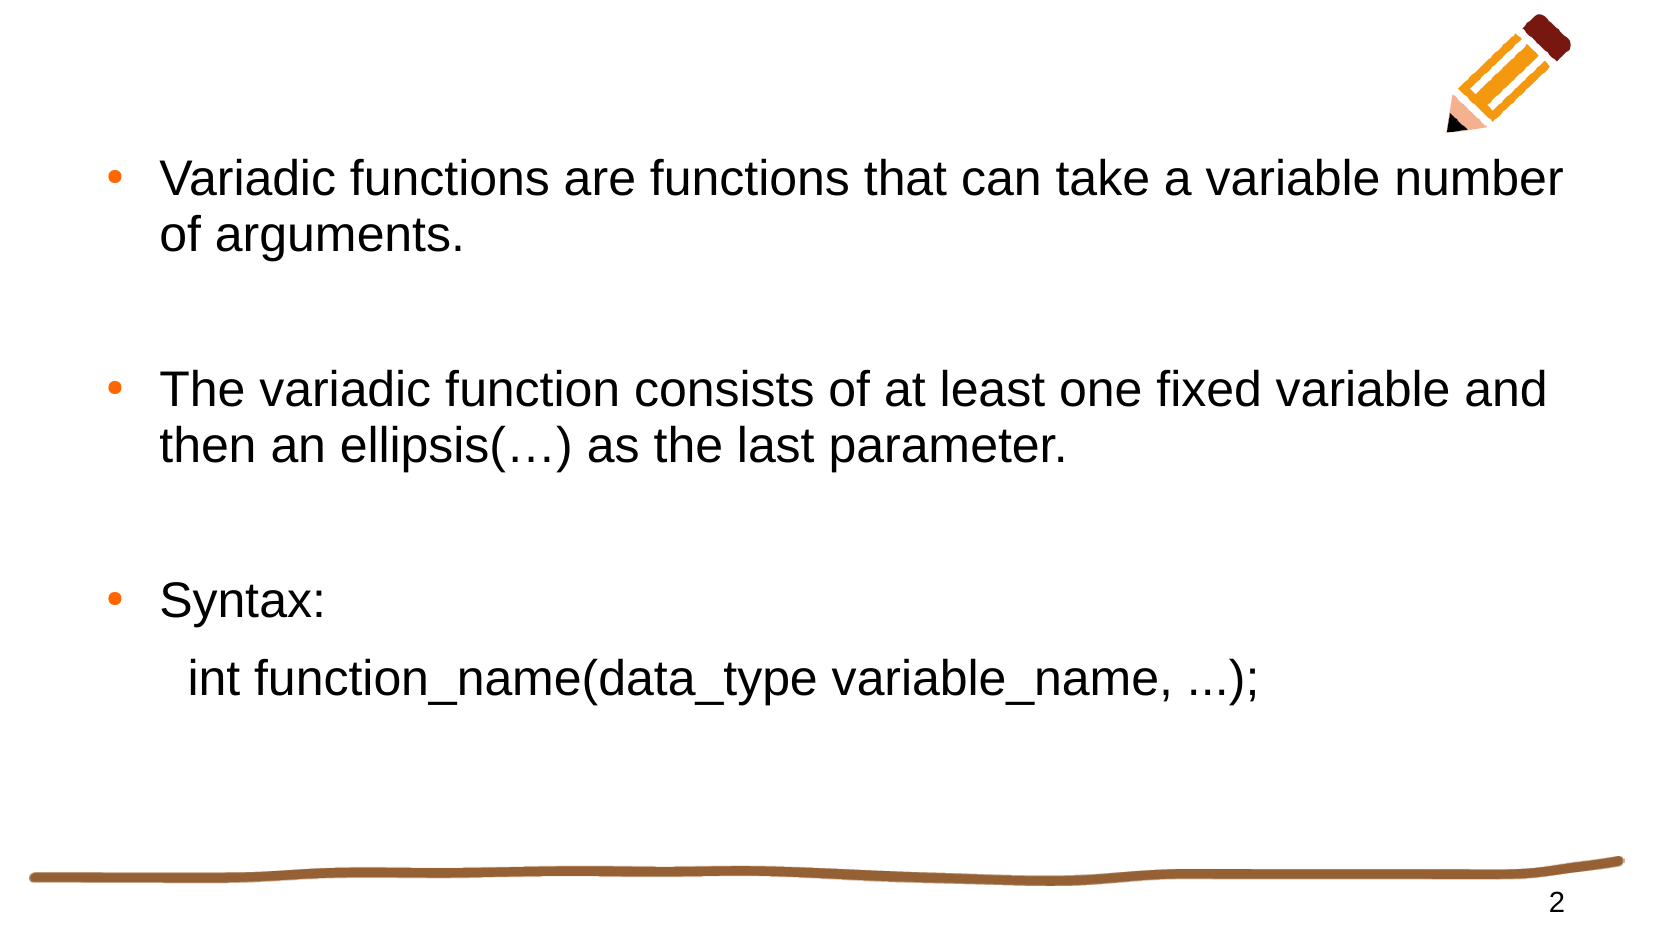

# Variadic functions are functions that can take a variable number of arguments.
The variadic function consists of at least one fixed variable and then an ellipsis(…) as the last parameter.
Syntax:
 int function_name(data_type variable_name, ...);
2